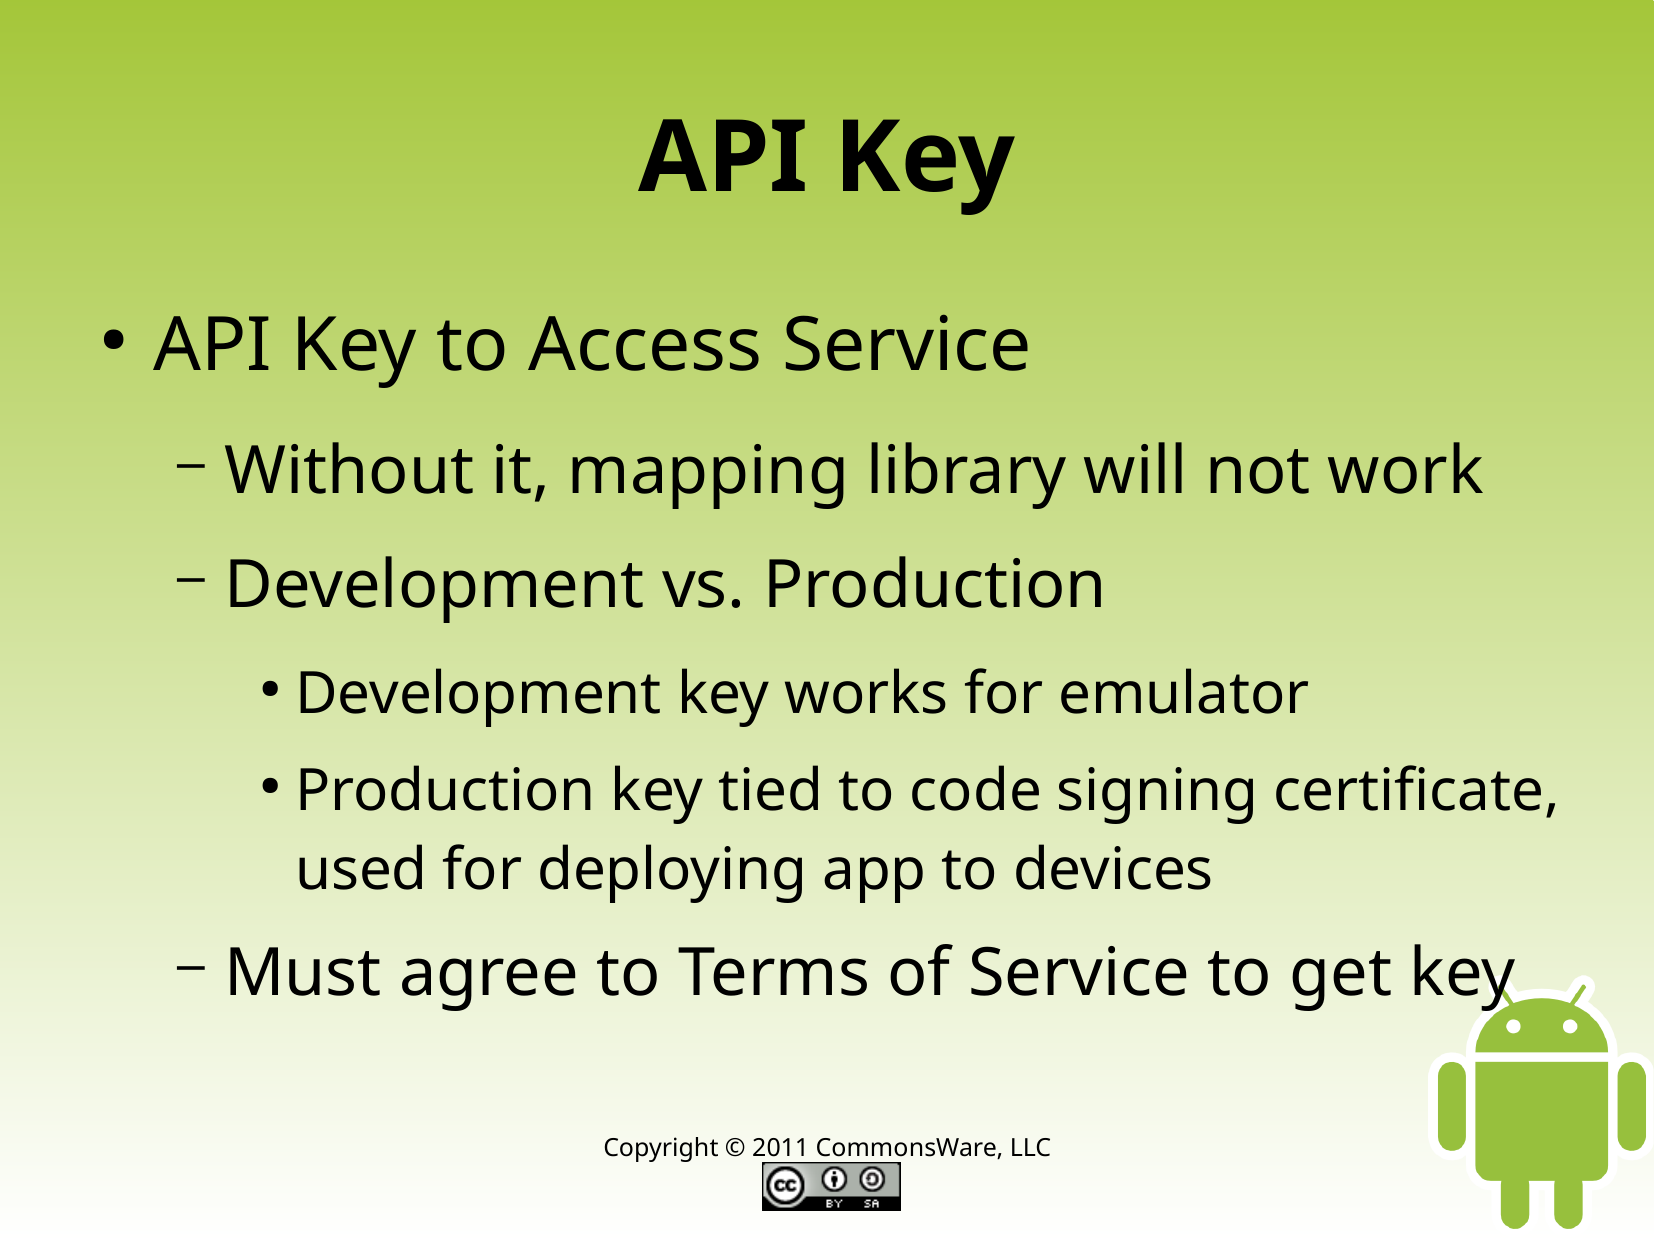

# API Key
API Key to Access Service
Without it, mapping library will not work
Development vs. Production
Development key works for emulator
Production key tied to code signing certificate, used for deploying app to devices
Must agree to Terms of Service to get key